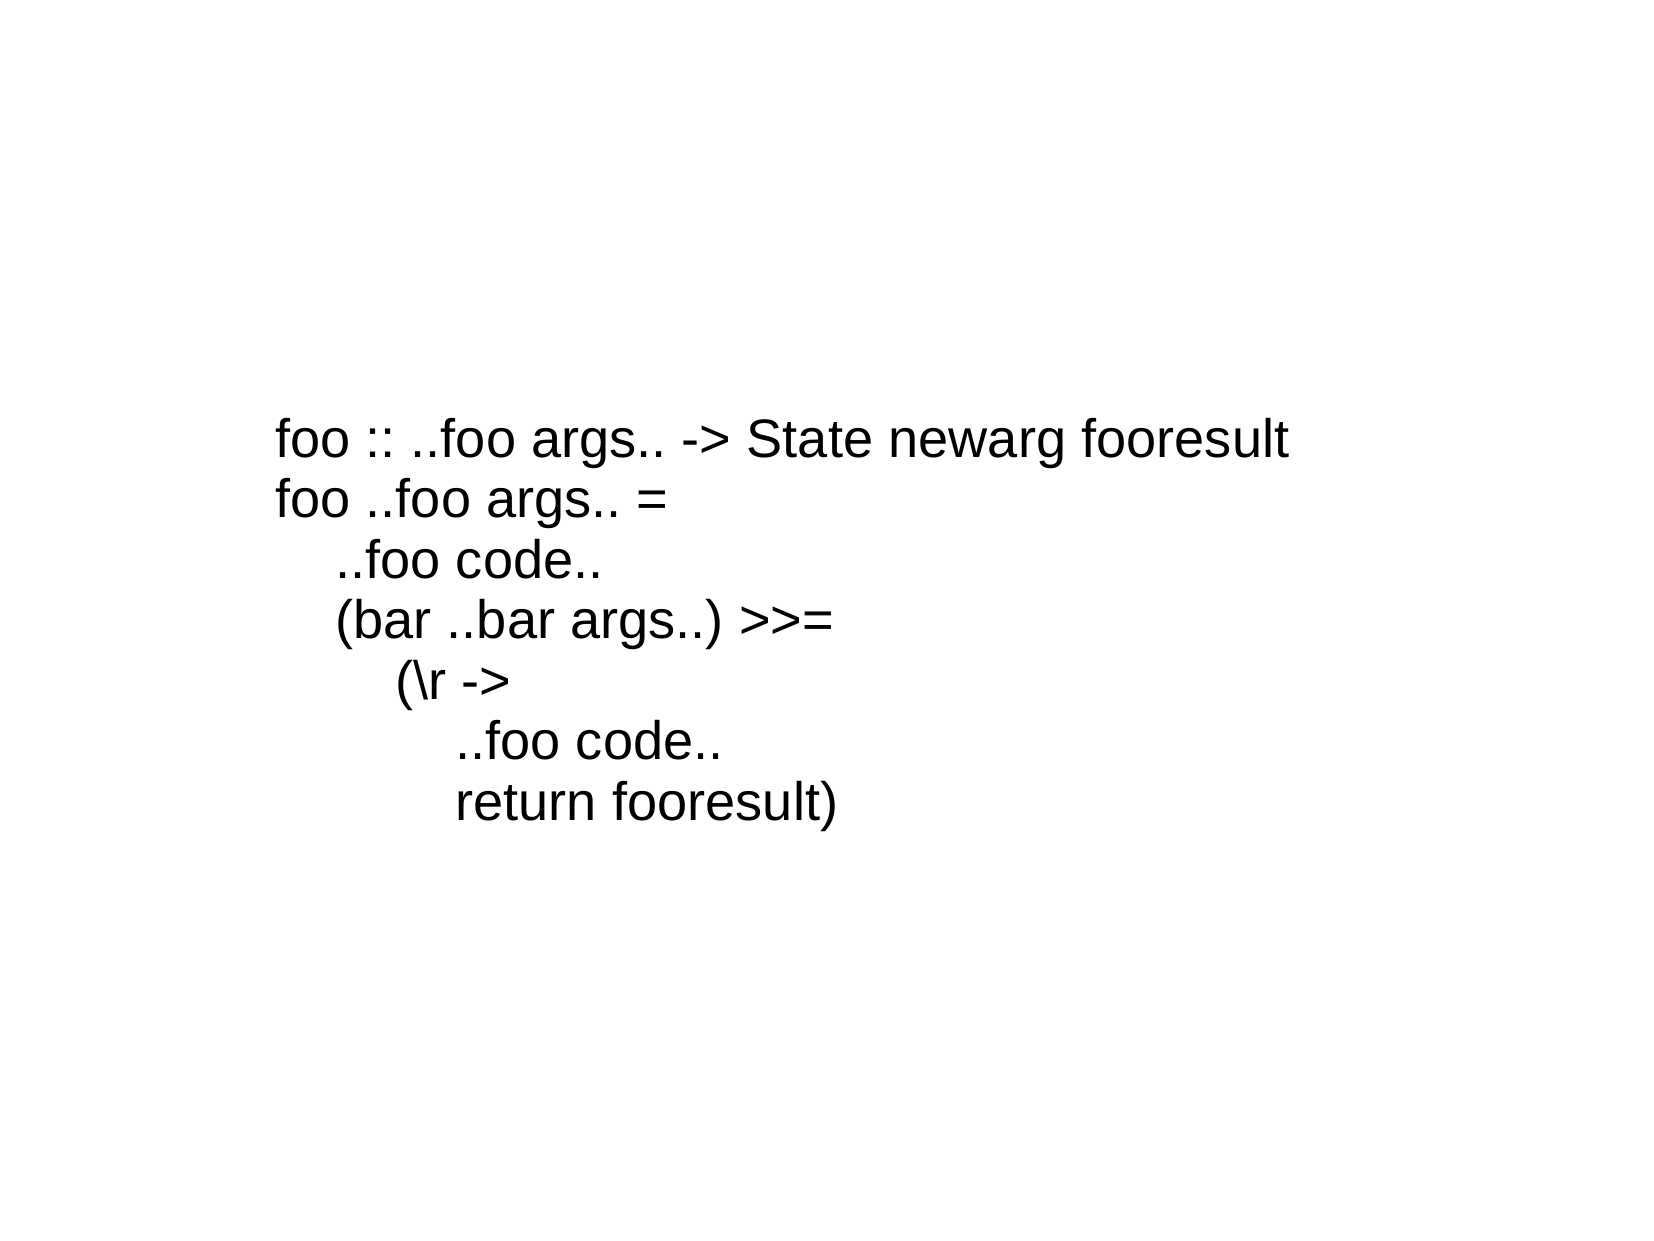

# foo :: ..foo args.. -> State newarg fooresult
foo ..foo args.. =
 ..foo code..
 (bar ..bar args..) >>=
 (\r ->
 ..foo code..
 return fooresult)